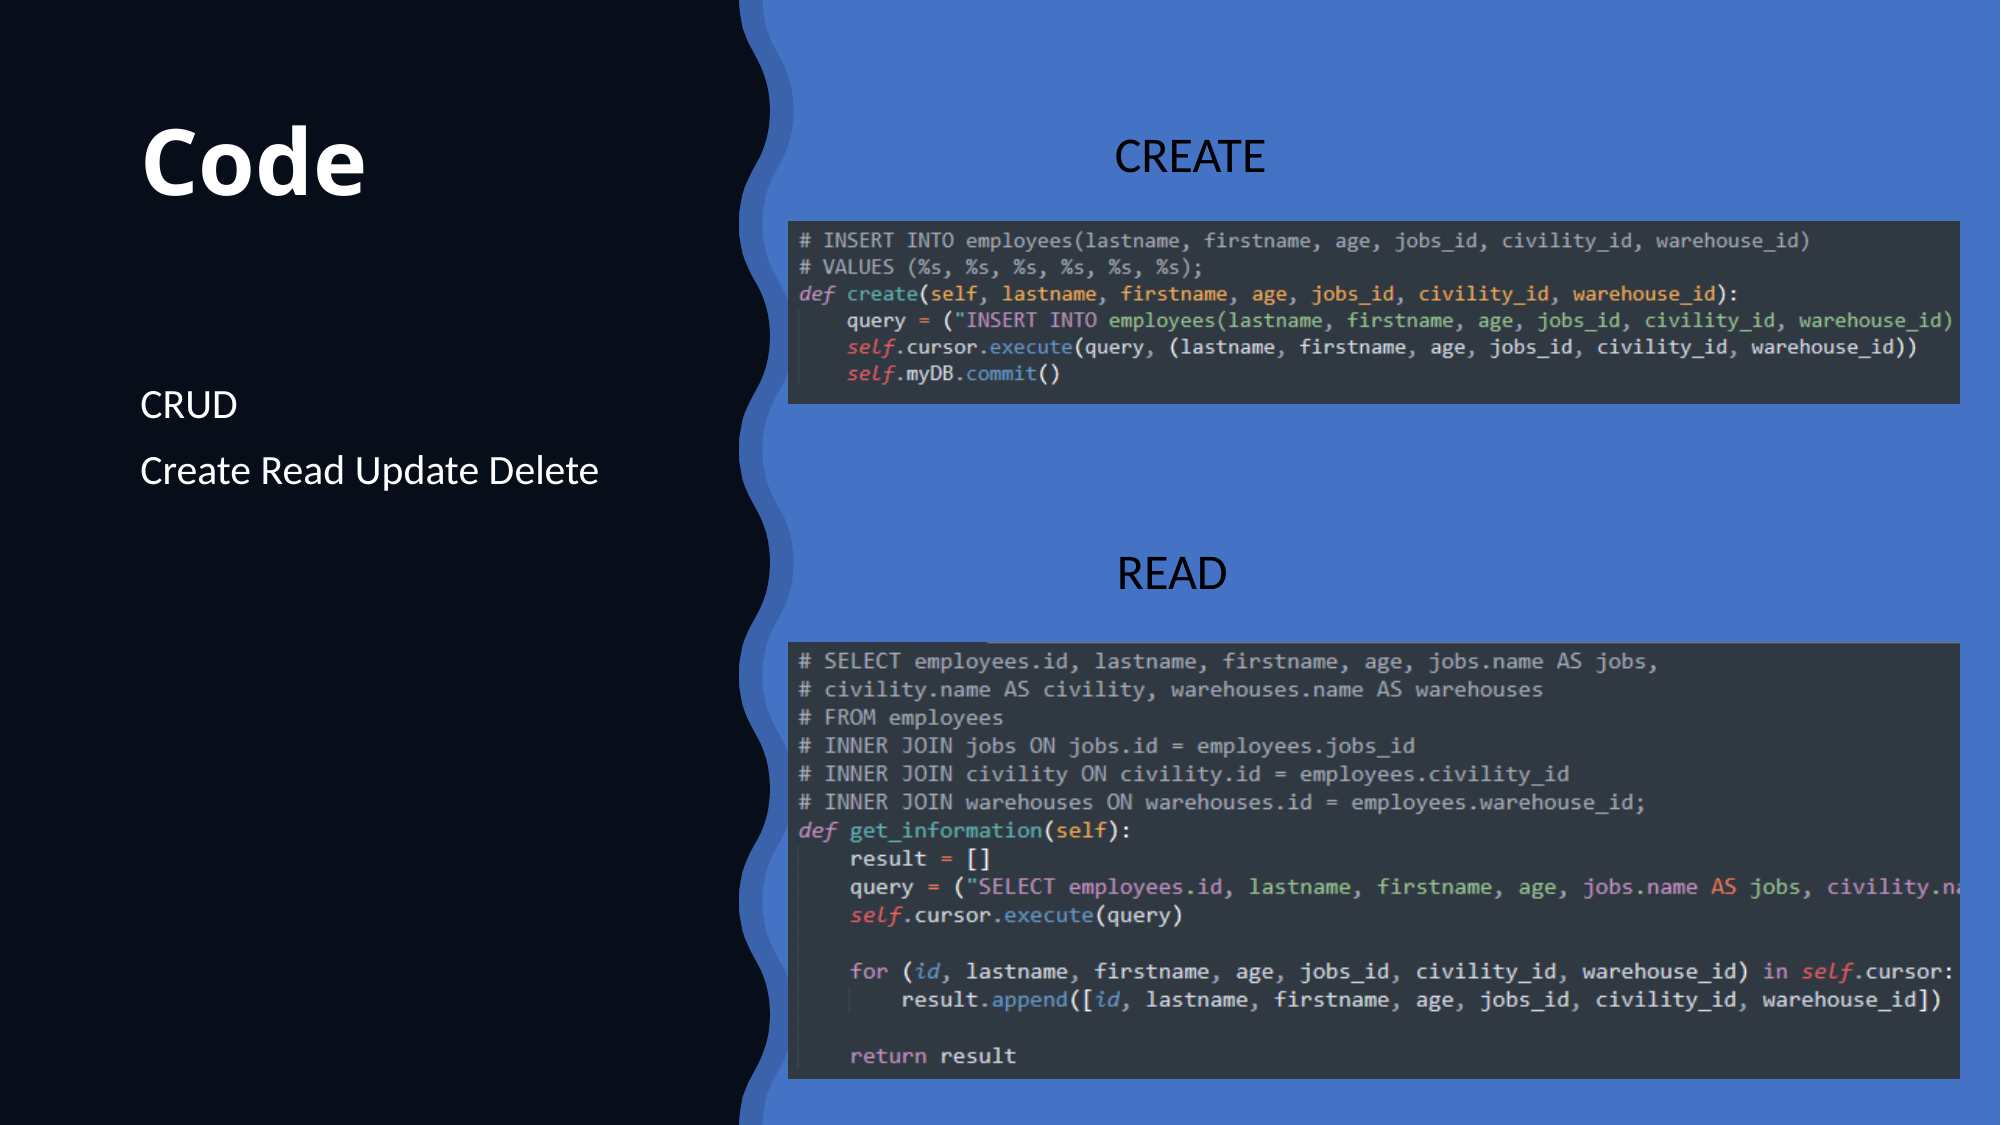

# Code
CREATE
CRUD
Create Read Update Delete
READ